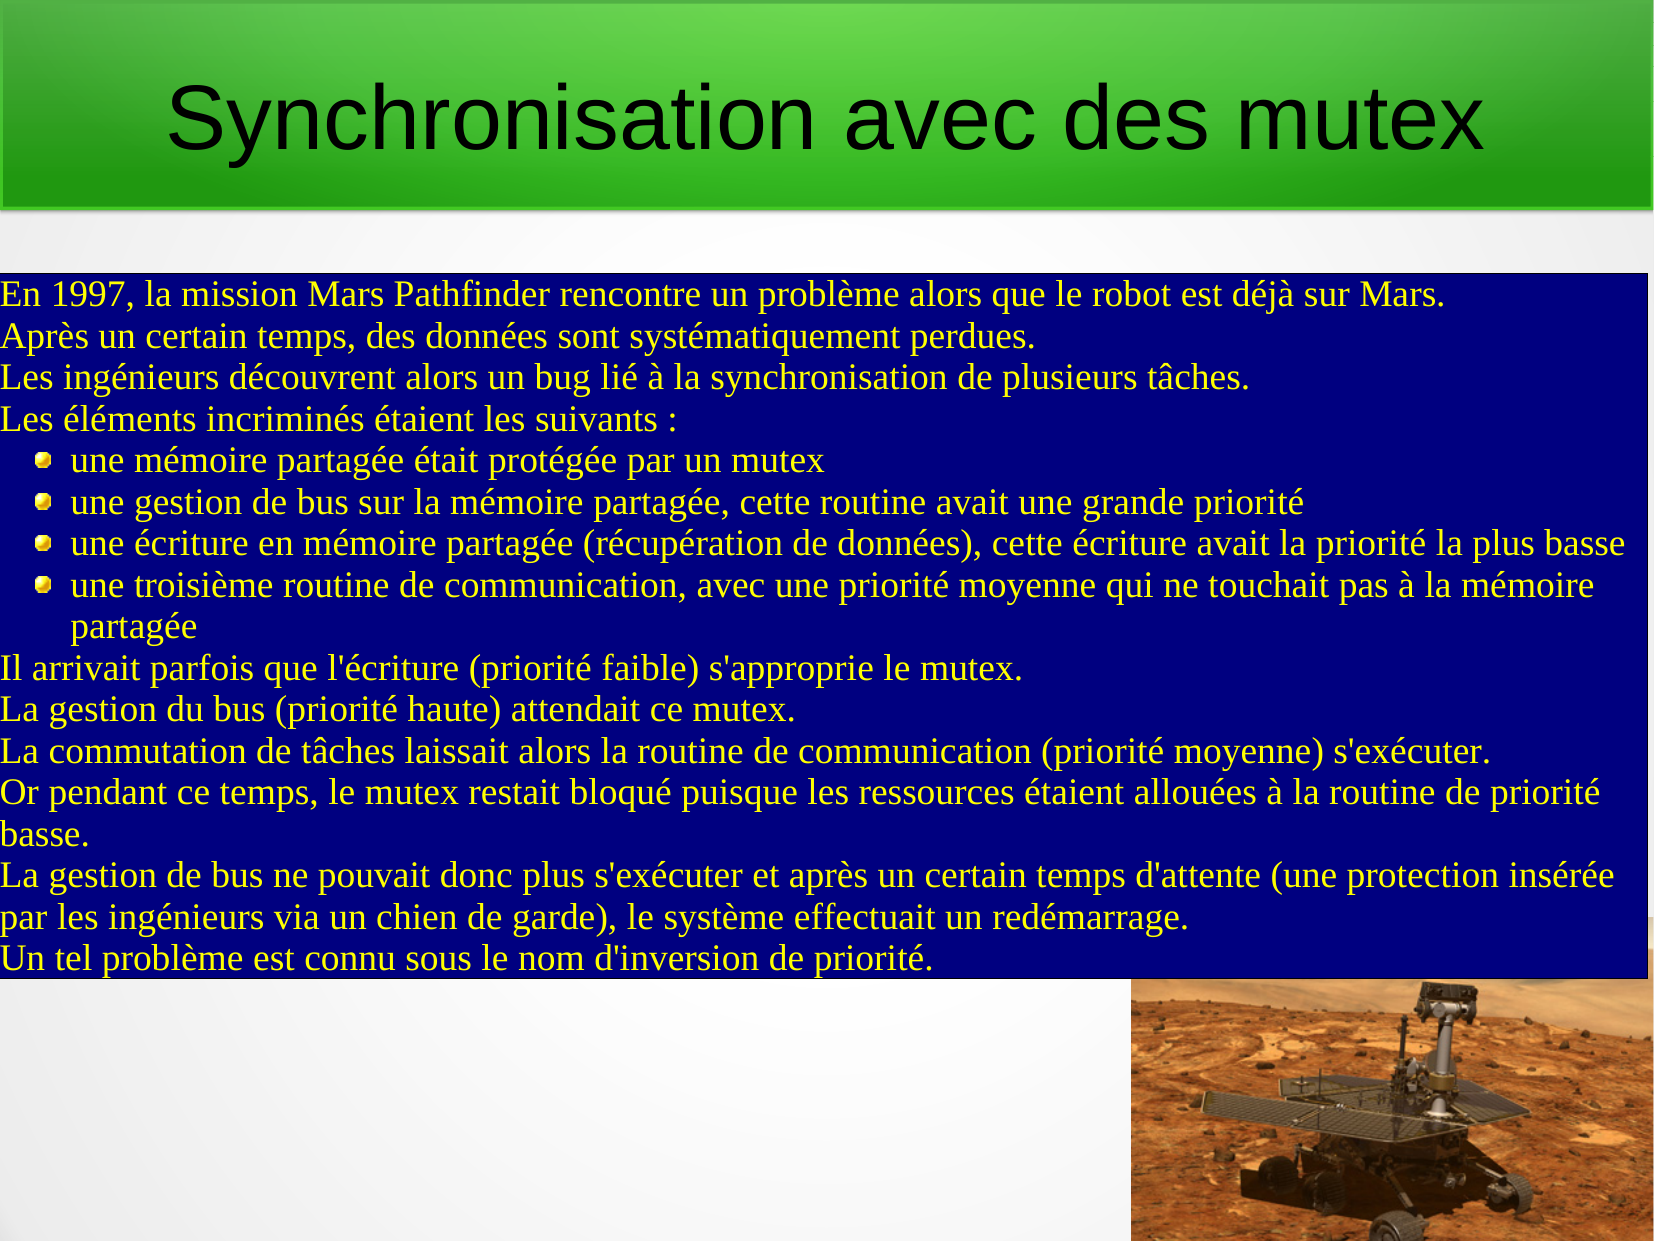

# Synchronisation avec des mutex
En 1997, la mission Mars Pathfinder rencontre un problème alors que le robot est déjà sur Mars.
Après un certain temps, des données sont systématiquement perdues.
Les ingénieurs découvrent alors un bug lié à la synchronisation de plusieurs tâches.
Les éléments incriminés étaient les suivants :
une mémoire partagée était protégée par un mutex
une gestion de bus sur la mémoire partagée, cette routine avait une grande priorité
une écriture en mémoire partagée (récupération de données), cette écriture avait la priorité la plus basse
une troisième routine de communication, avec une priorité moyenne qui ne touchait pas à la mémoire partagée
Il arrivait parfois que l'écriture (priorité faible) s'approprie le mutex.
La gestion du bus (priorité haute) attendait ce mutex.
La commutation de tâches laissait alors la routine de communication (priorité moyenne) s'exécuter.
Or pendant ce temps, le mutex restait bloqué puisque les ressources étaient allouées à la routine de priorité basse.
La gestion de bus ne pouvait donc plus s'exécuter et après un certain temps d'attente (une protection insérée par les ingénieurs via un chien de garde), le système effectuait un redémarrage.
Un tel problème est connu sous le nom d'inversion de priorité.
22